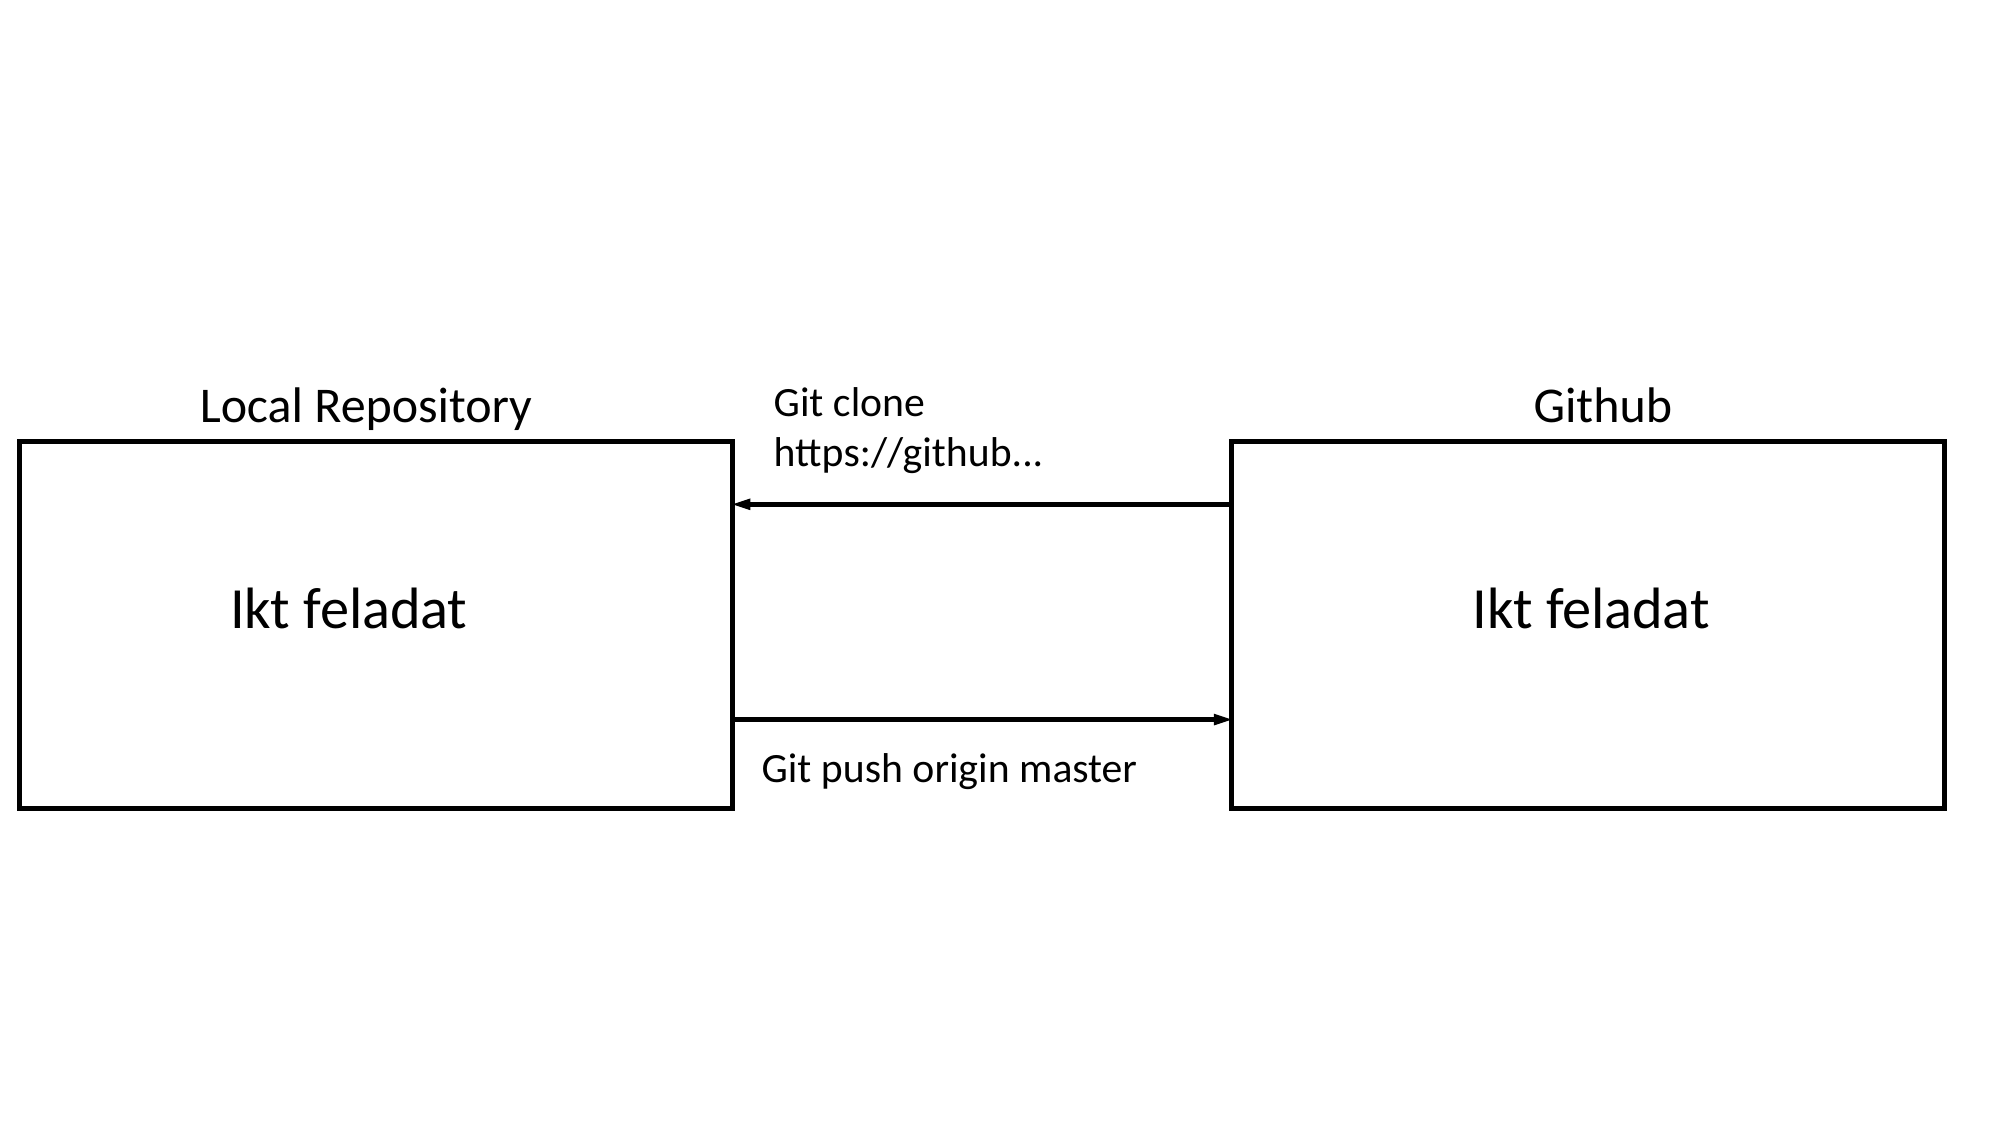

Local Repository
Github
Git clone
https://github...
Ikt feladat
Ikt feladat
Git push origin master